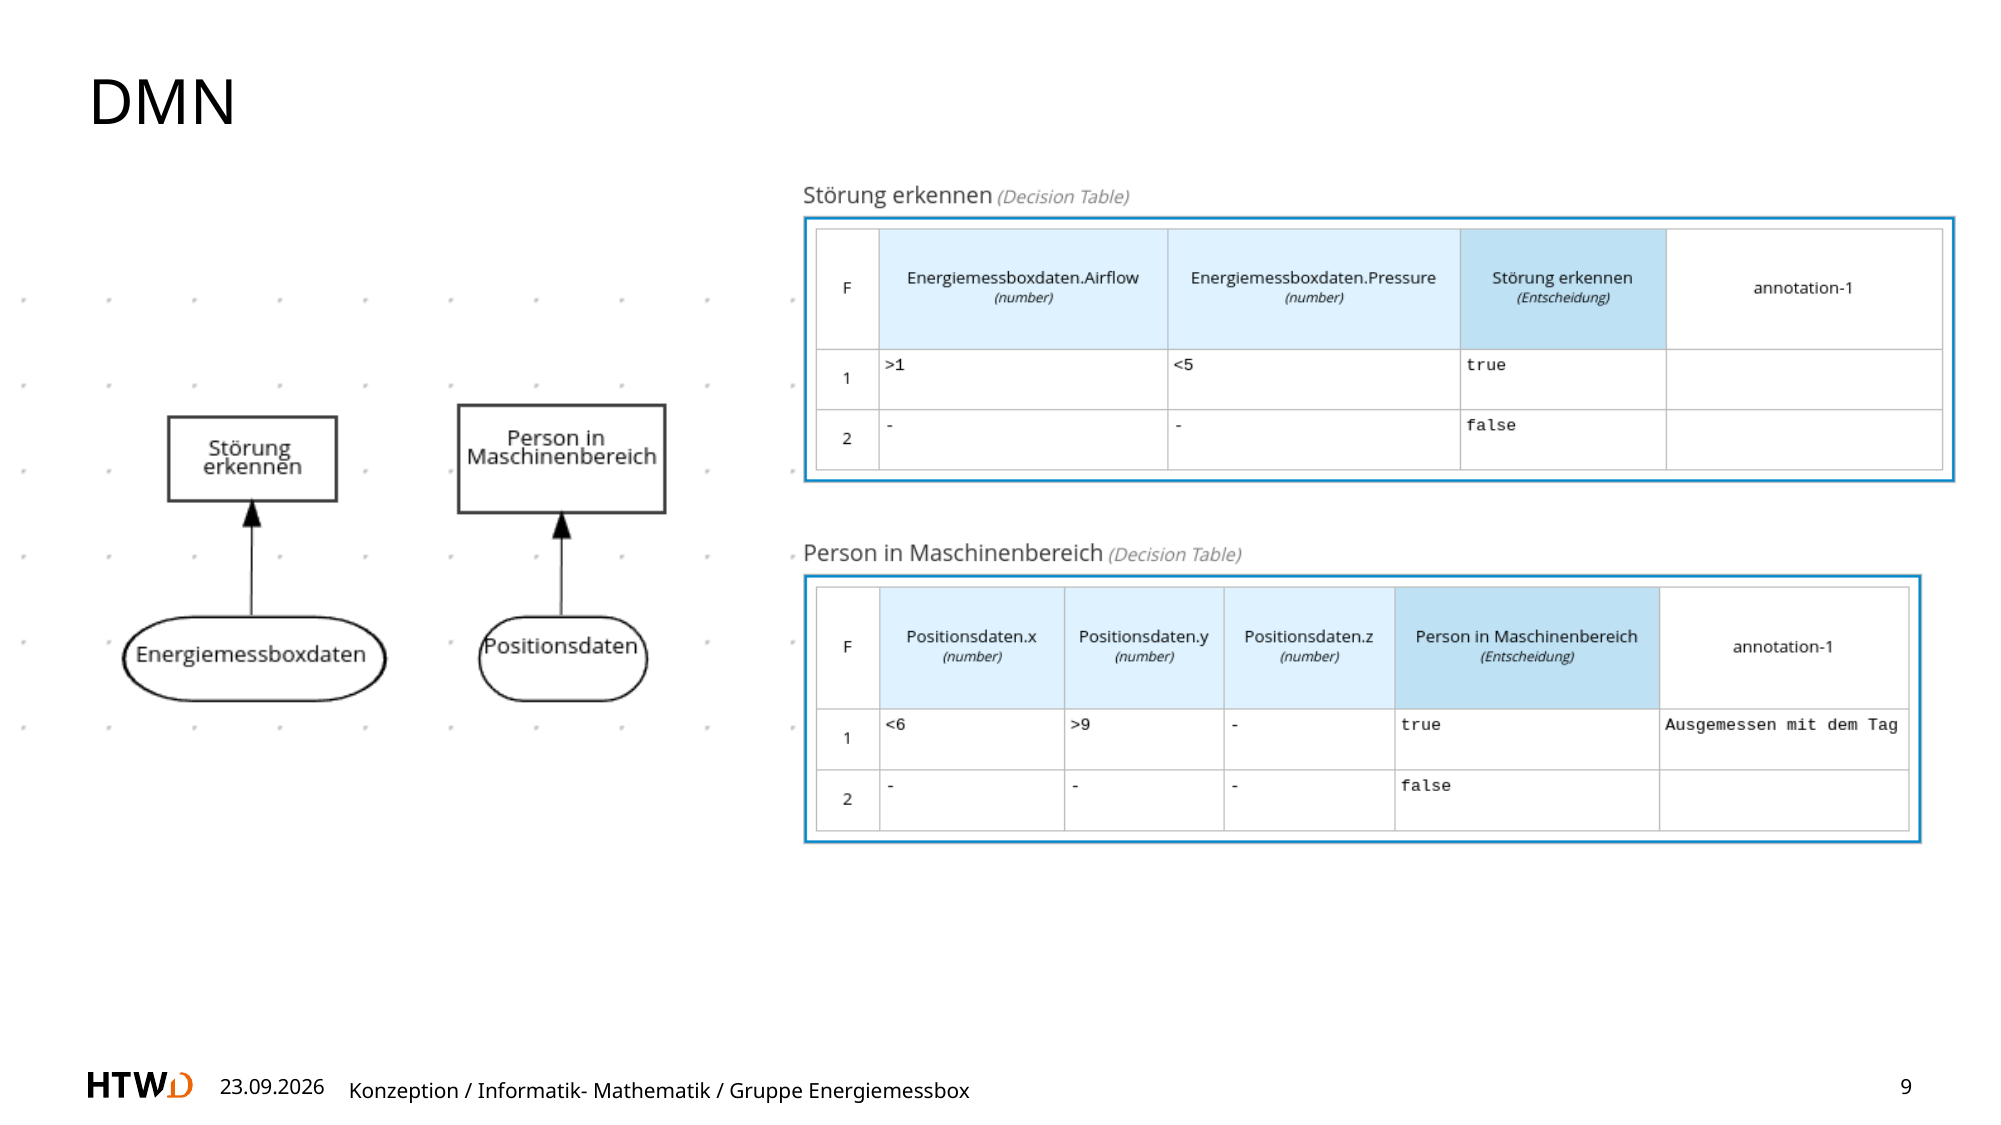

# DMN
9
Konzeption / Informatik- Mathematik / Gruppe Energiemessbox